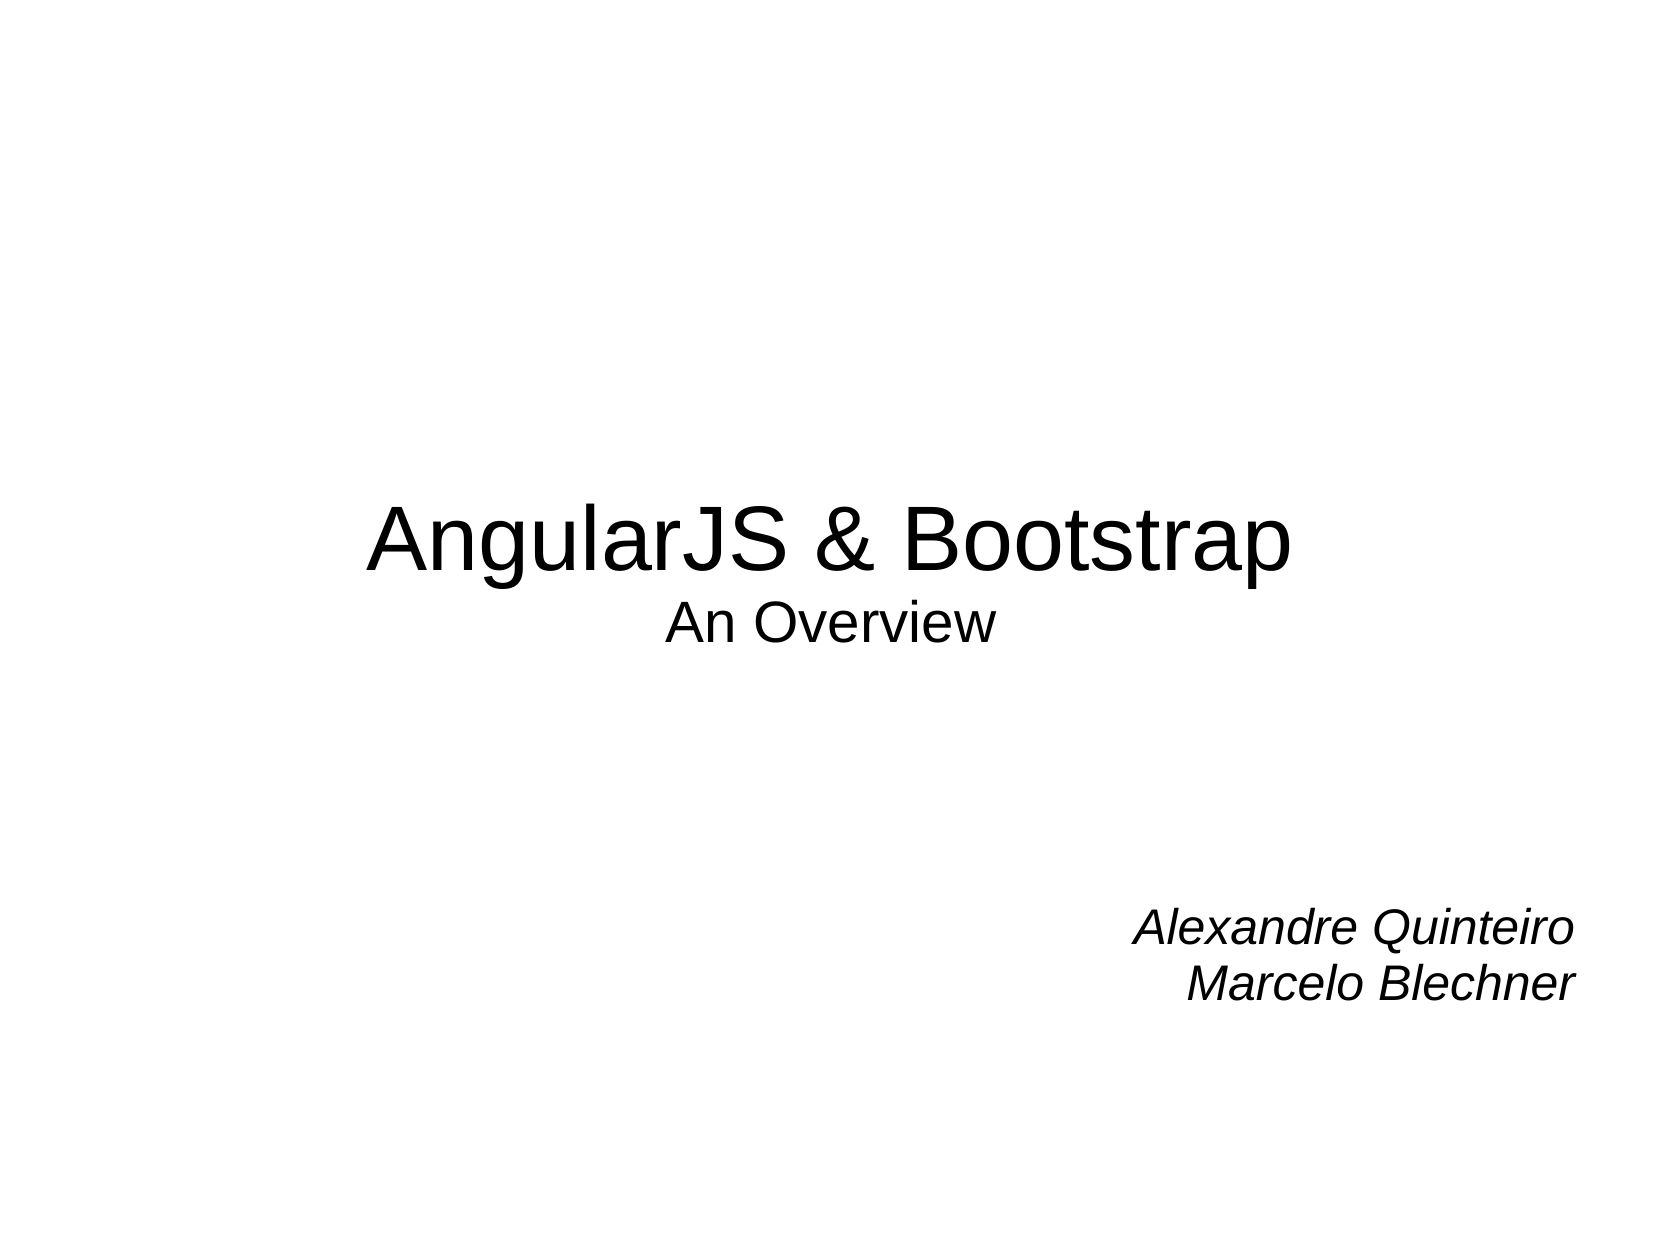

# AngularJS & Bootstrap An Overview
Alexandre Quinteiro
Marcelo Blechner